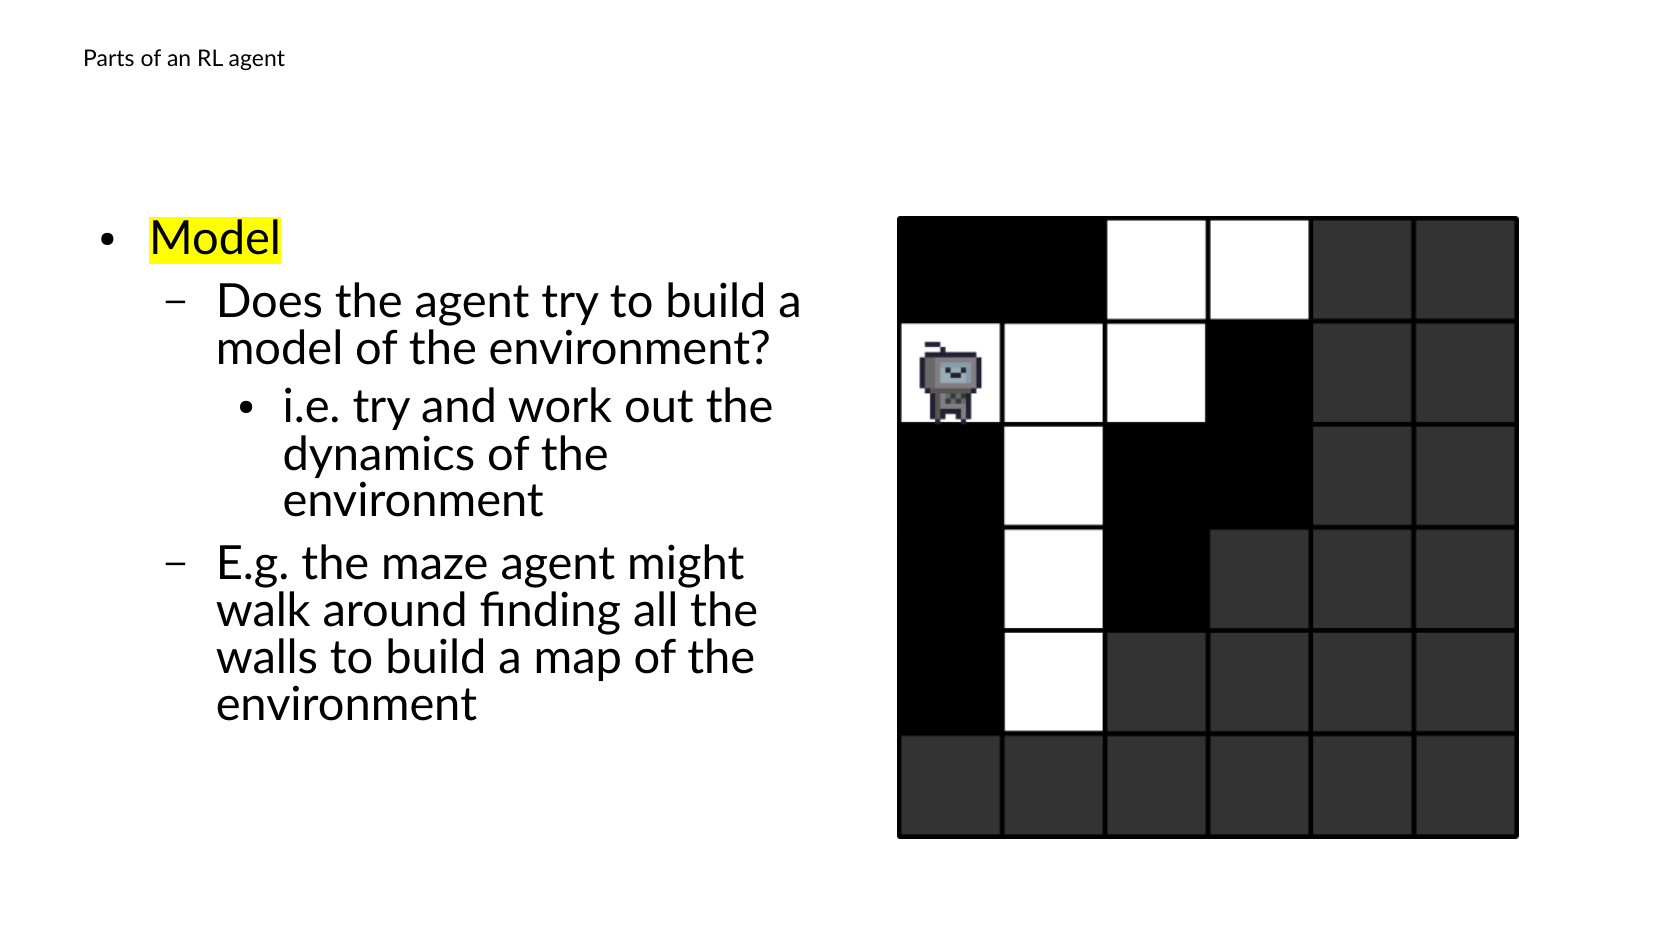

# Parts of an RL agent
Model
Does the agent try to build a model of the environment?
i.e. try and work out the dynamics of the environment
E.g. the maze agent might walk around finding all the walls to build a map of the environment